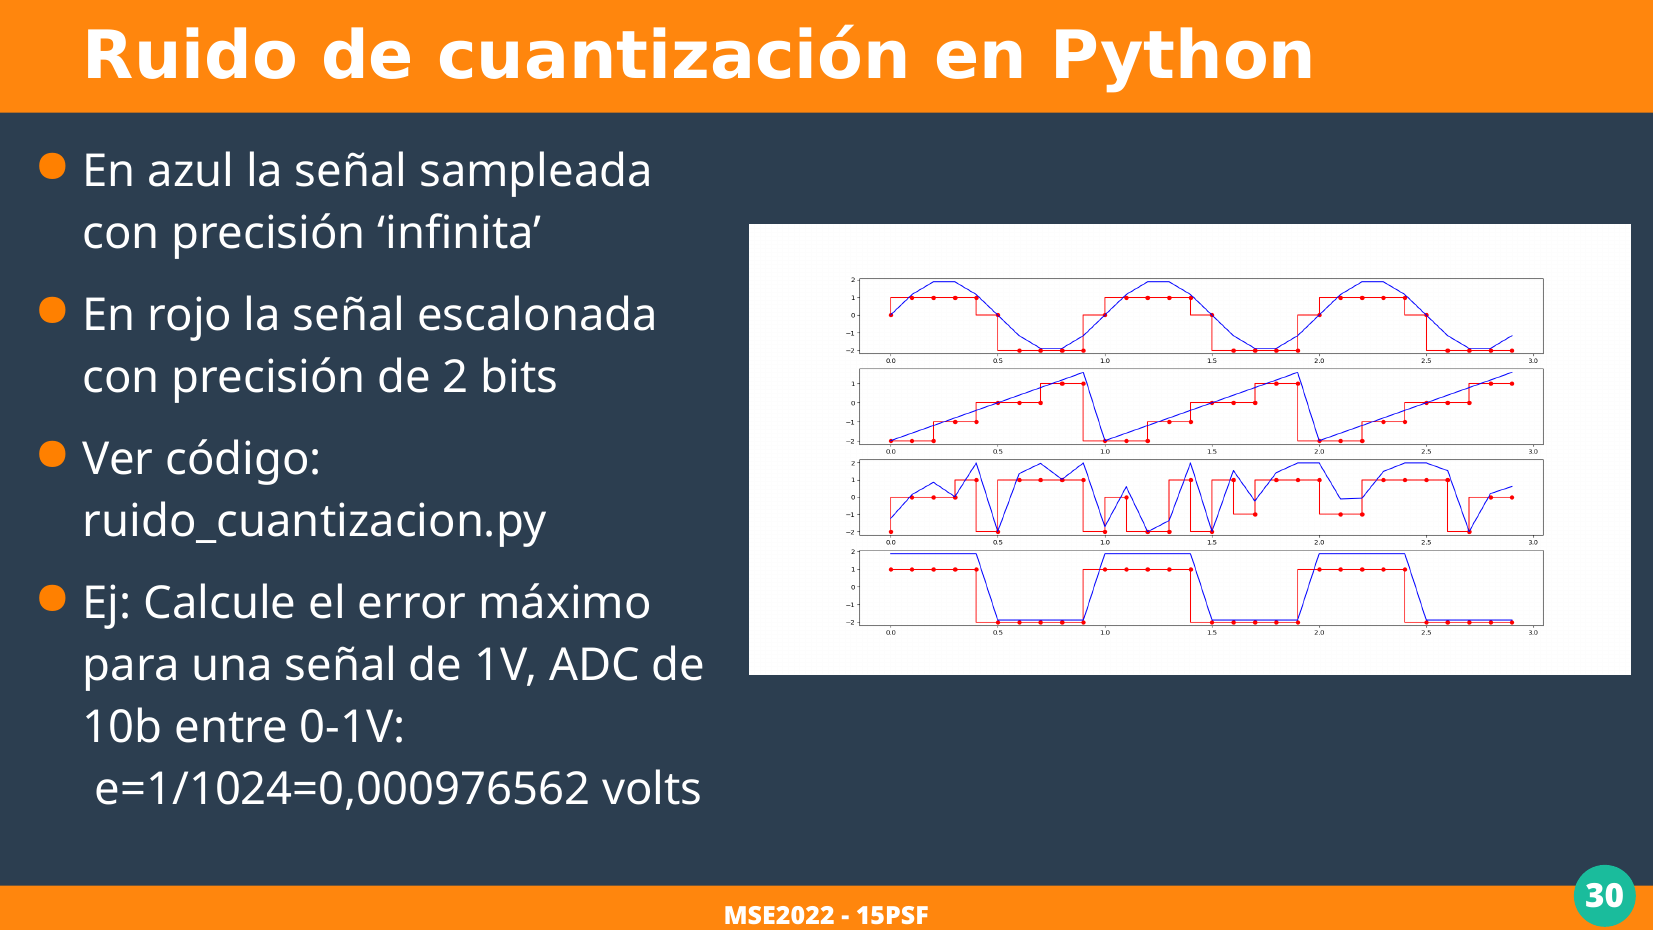

# Ruido de cuantización en Python
En azul la señal sampleada con precisión ‘infinita’
En rojo la señal escalonada con precisión de 2 bits
Ver código: ruido_cuantizacion.py
Ej: Calcule el error máximo para una señal de 1V, ADC de 10b entre 0-1V:
 e=1/1024=0,000976562 volts
MSE2022 - 15PSF